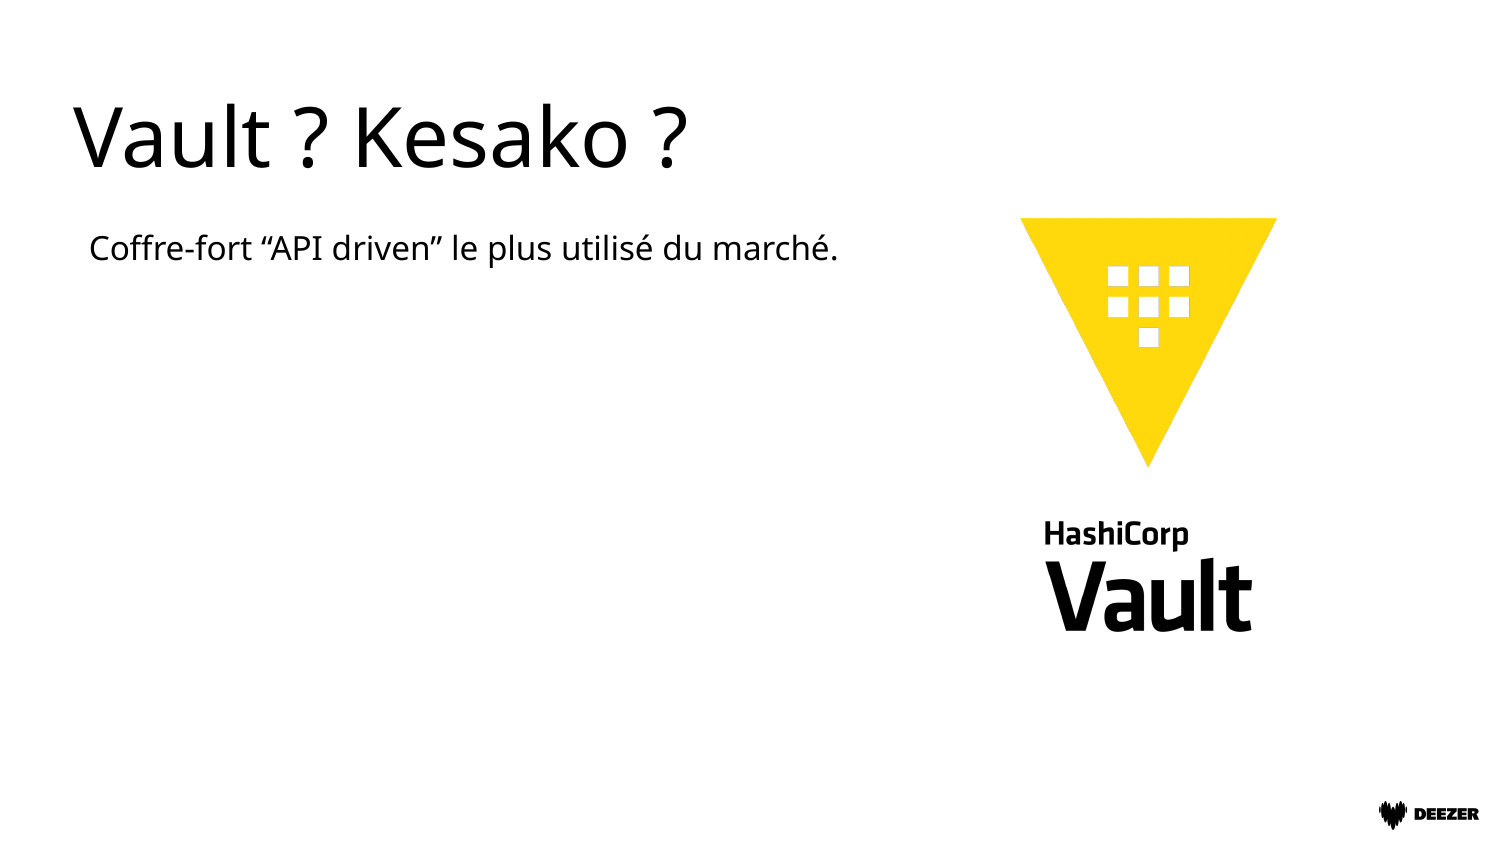

# Vault ? Kesako ?
Coffre-fort “API driven” le plus utilisé du marché.